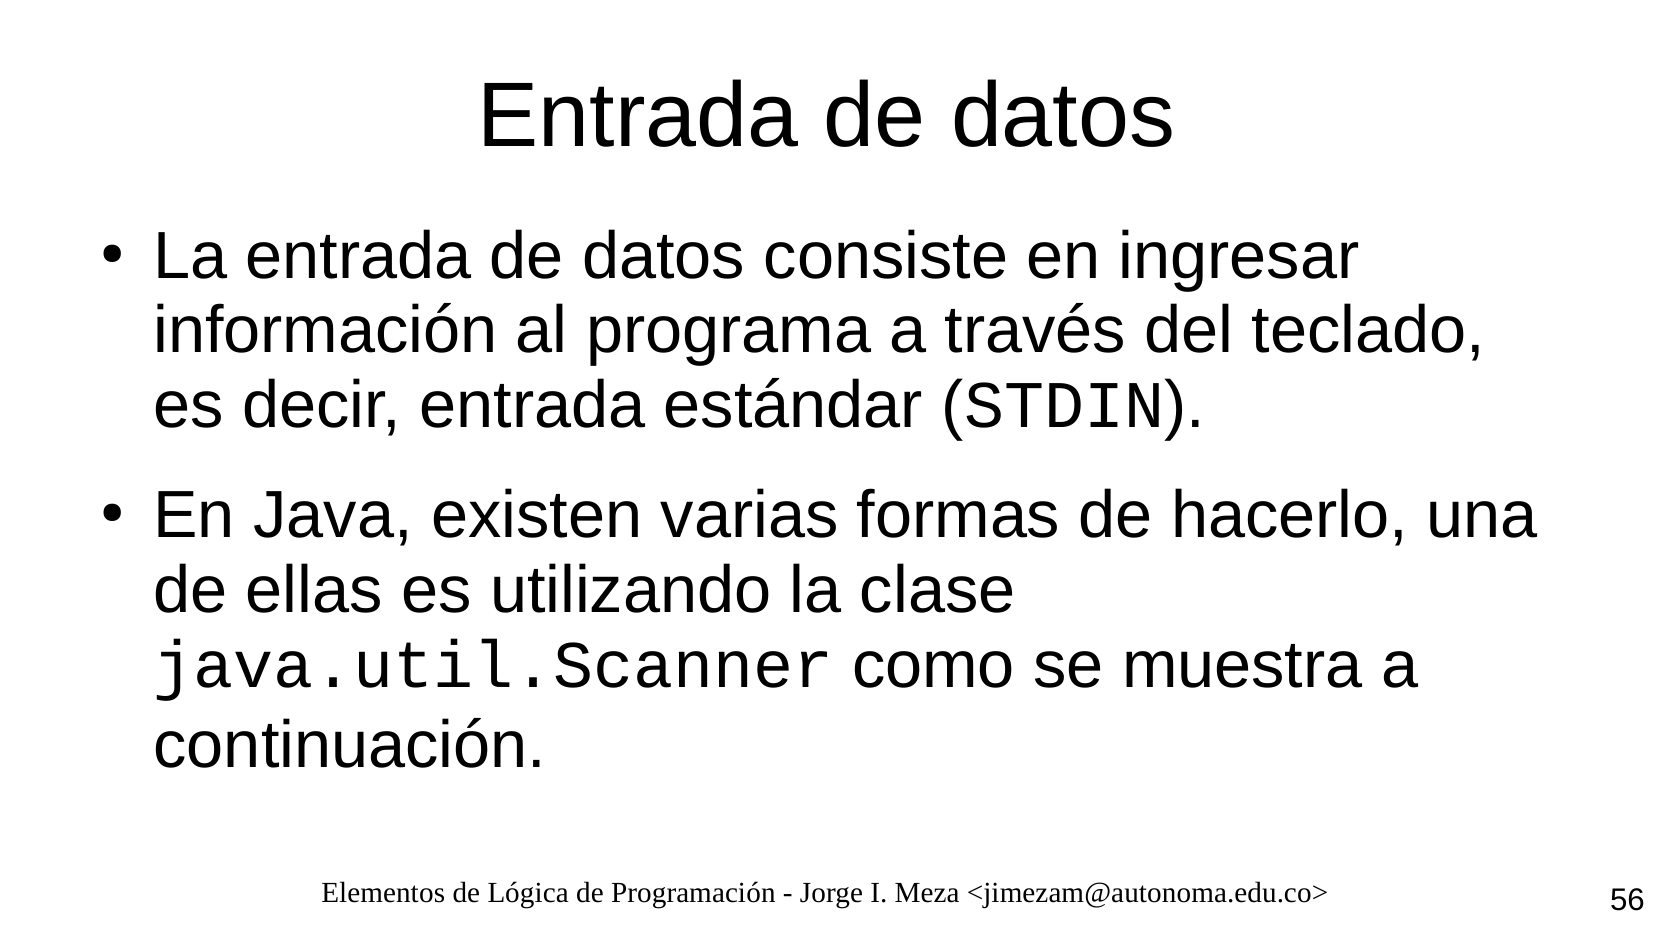

# Entrada de datos
La entrada de datos consiste en ingresar información al programa a través del teclado, es decir, entrada estándar (STDIN).
En Java, existen varias formas de hacerlo, una de ellas es utilizando la clase java.util.Scanner como se muestra a continuación.
Elementos de Lógica de Programación - Jorge I. Meza <jimezam@autonoma.edu.co>